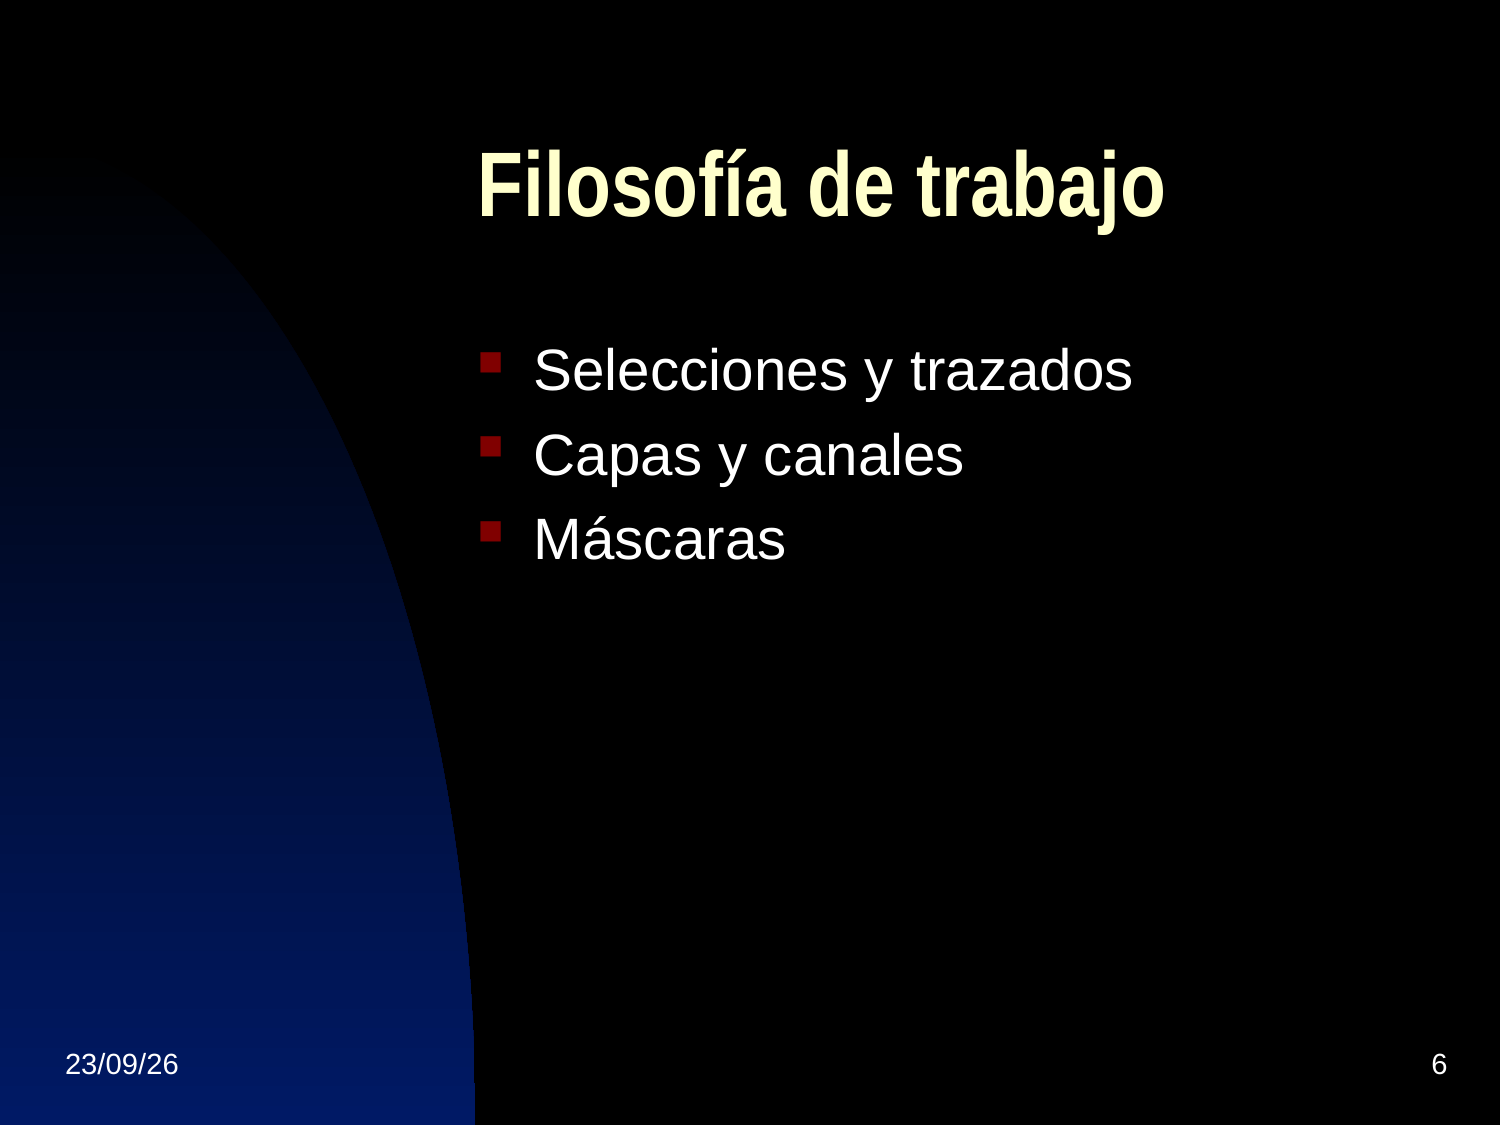

# Filosofía de trabajo
Selecciones y trazados
Capas y canales
Máscaras
6